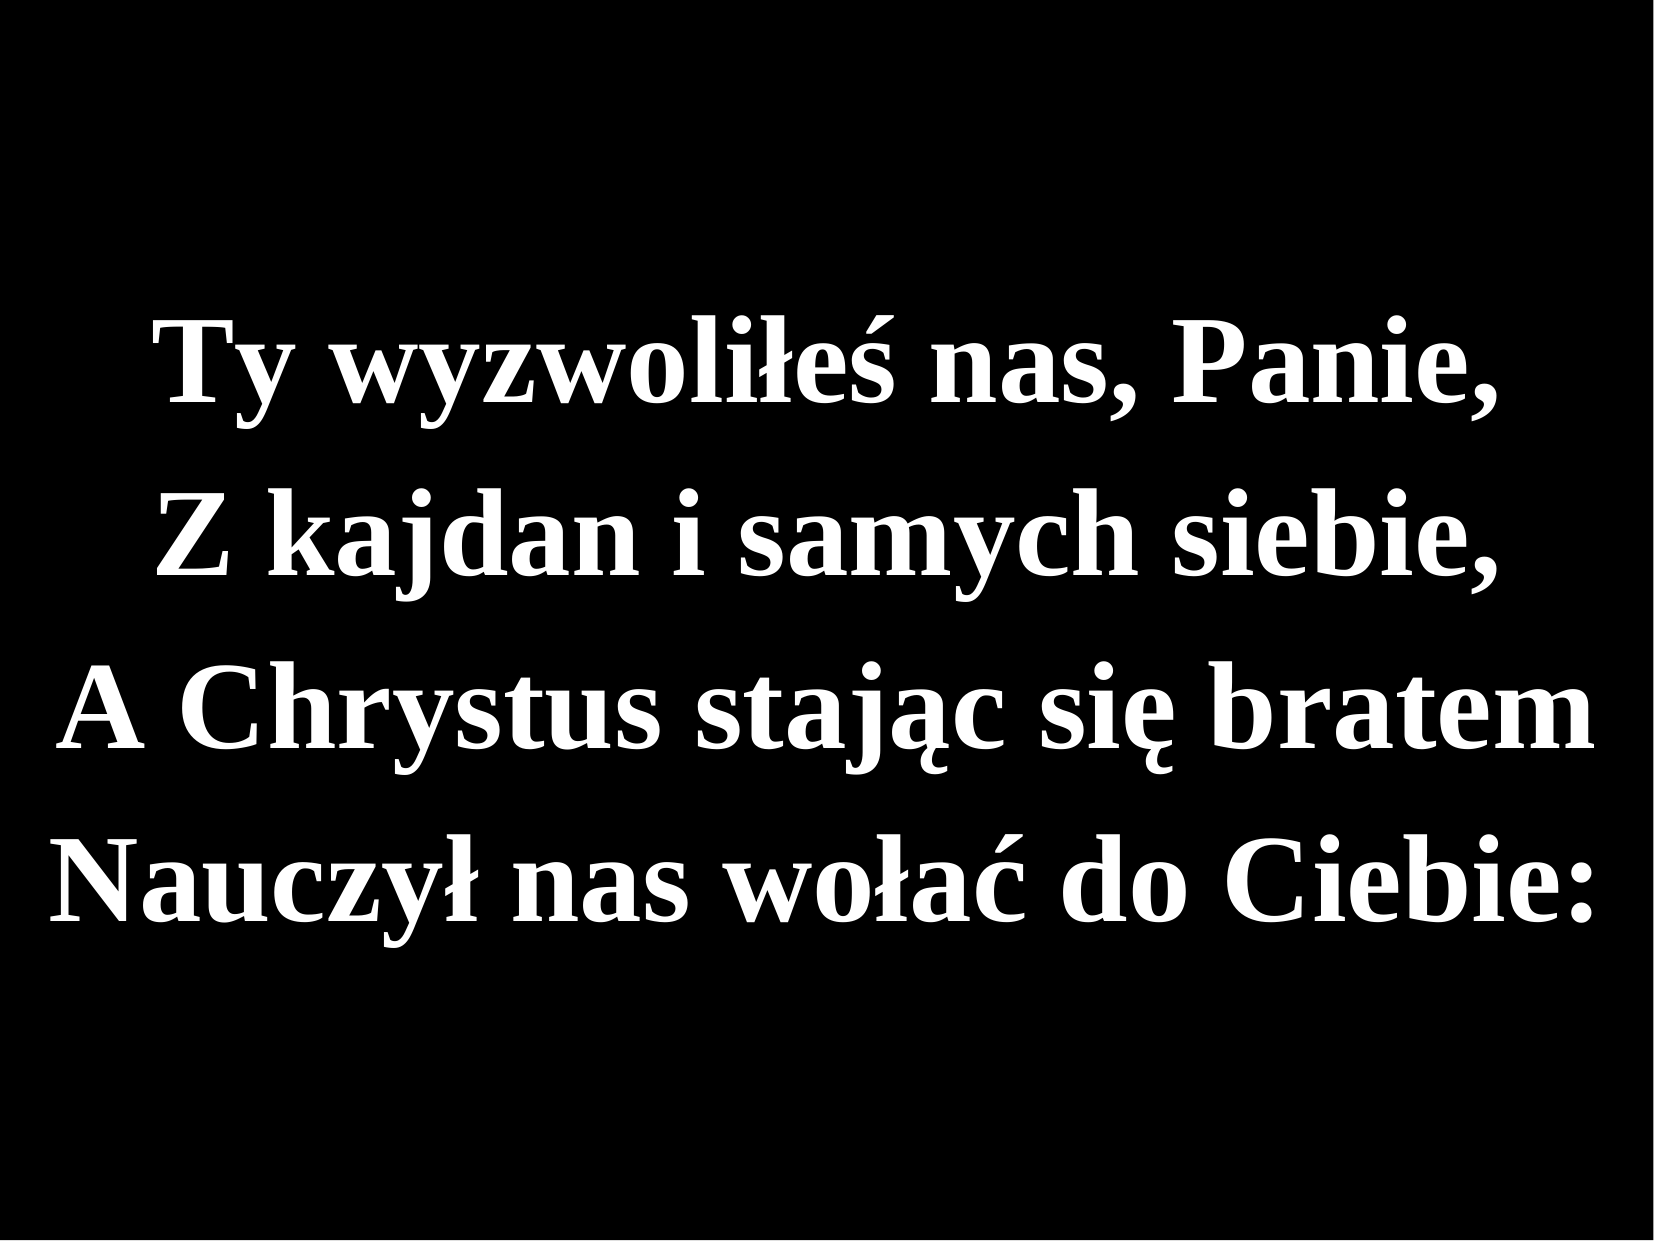

# Ty wyzwoliłeś nas, Panie, ppp Z kajdan i samych siebie, ppp A Chrystus stając się bratem ppp Nauczył nas wołać do Ciebie: